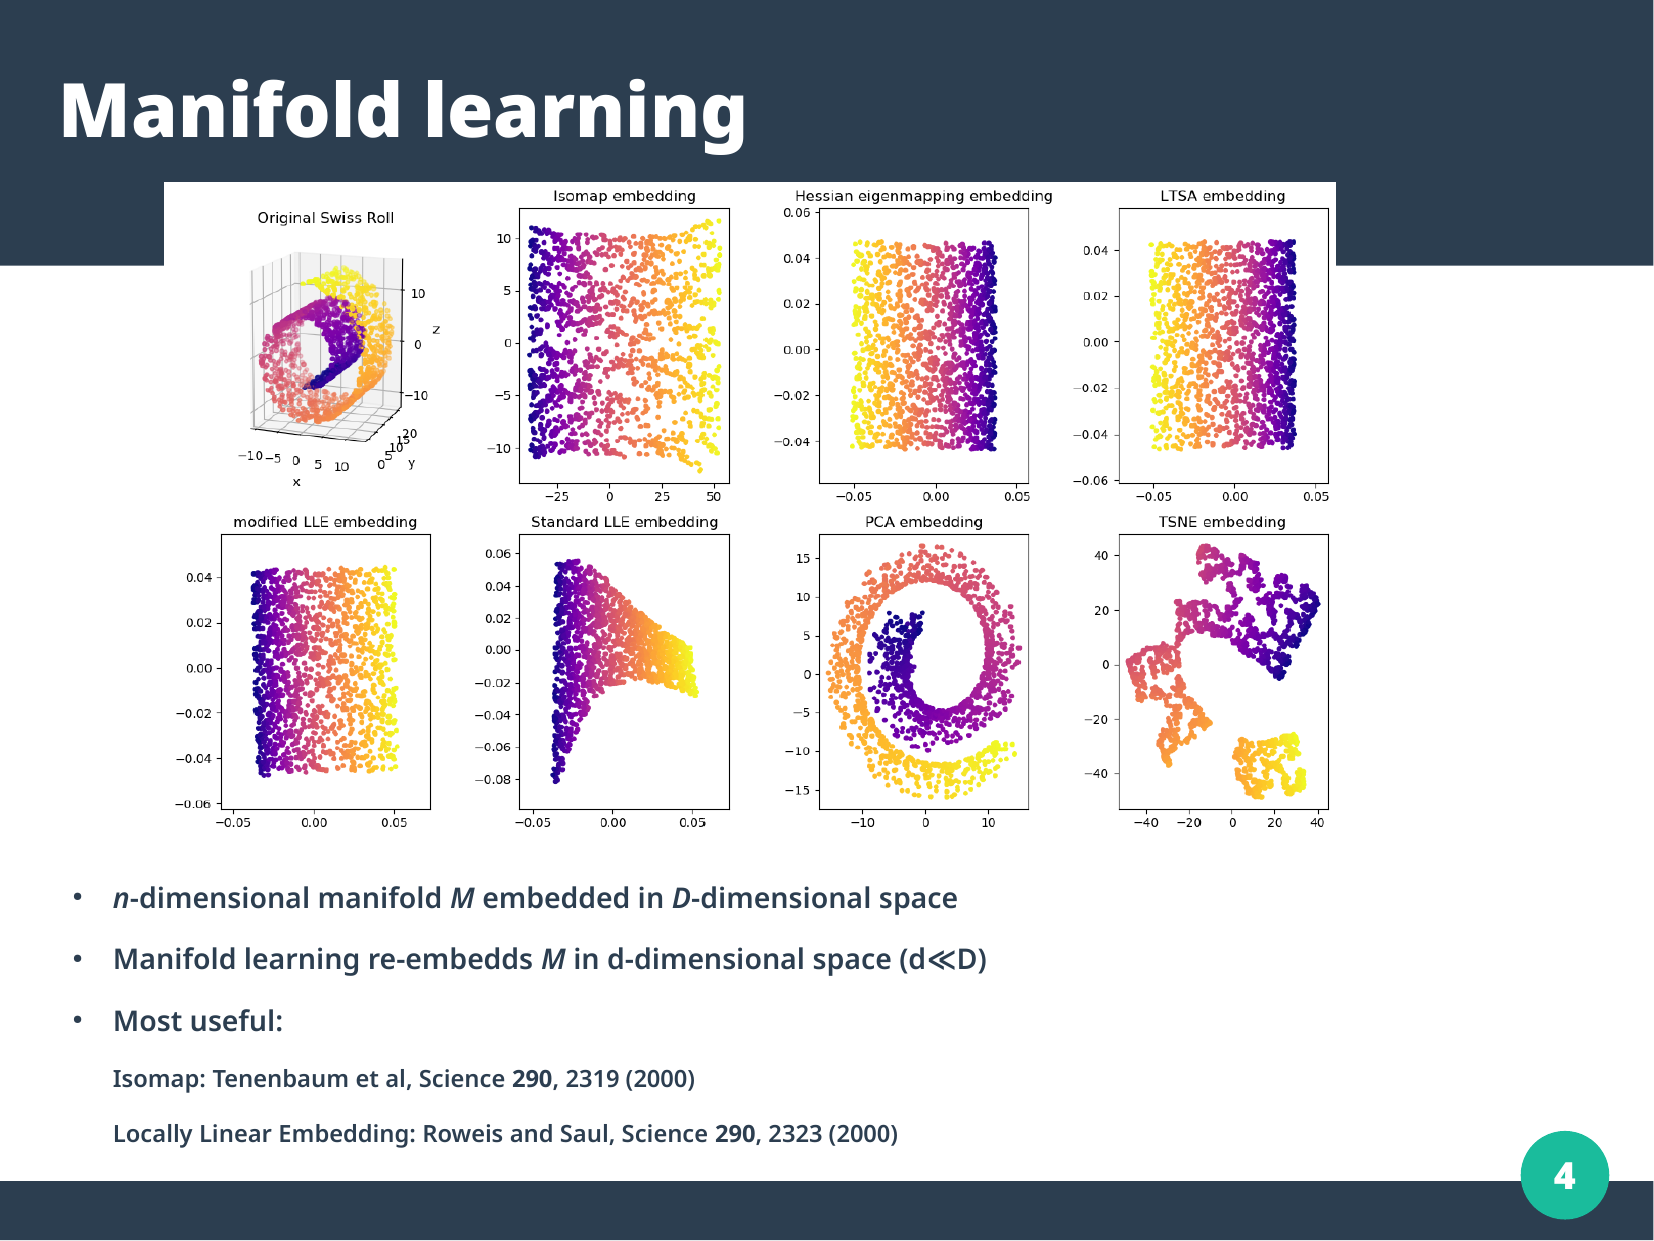

# Manifold learning
n-dimensional manifold M embedded in D-dimensional space
Manifold learning re-embedds M in d-dimensional space (d≪D)
Most useful:
Isomap: Tenenbaum et al, Science 290, 2319 (2000)
Locally Linear Embedding: Roweis and Saul, Science 290, 2323 (2000)
4